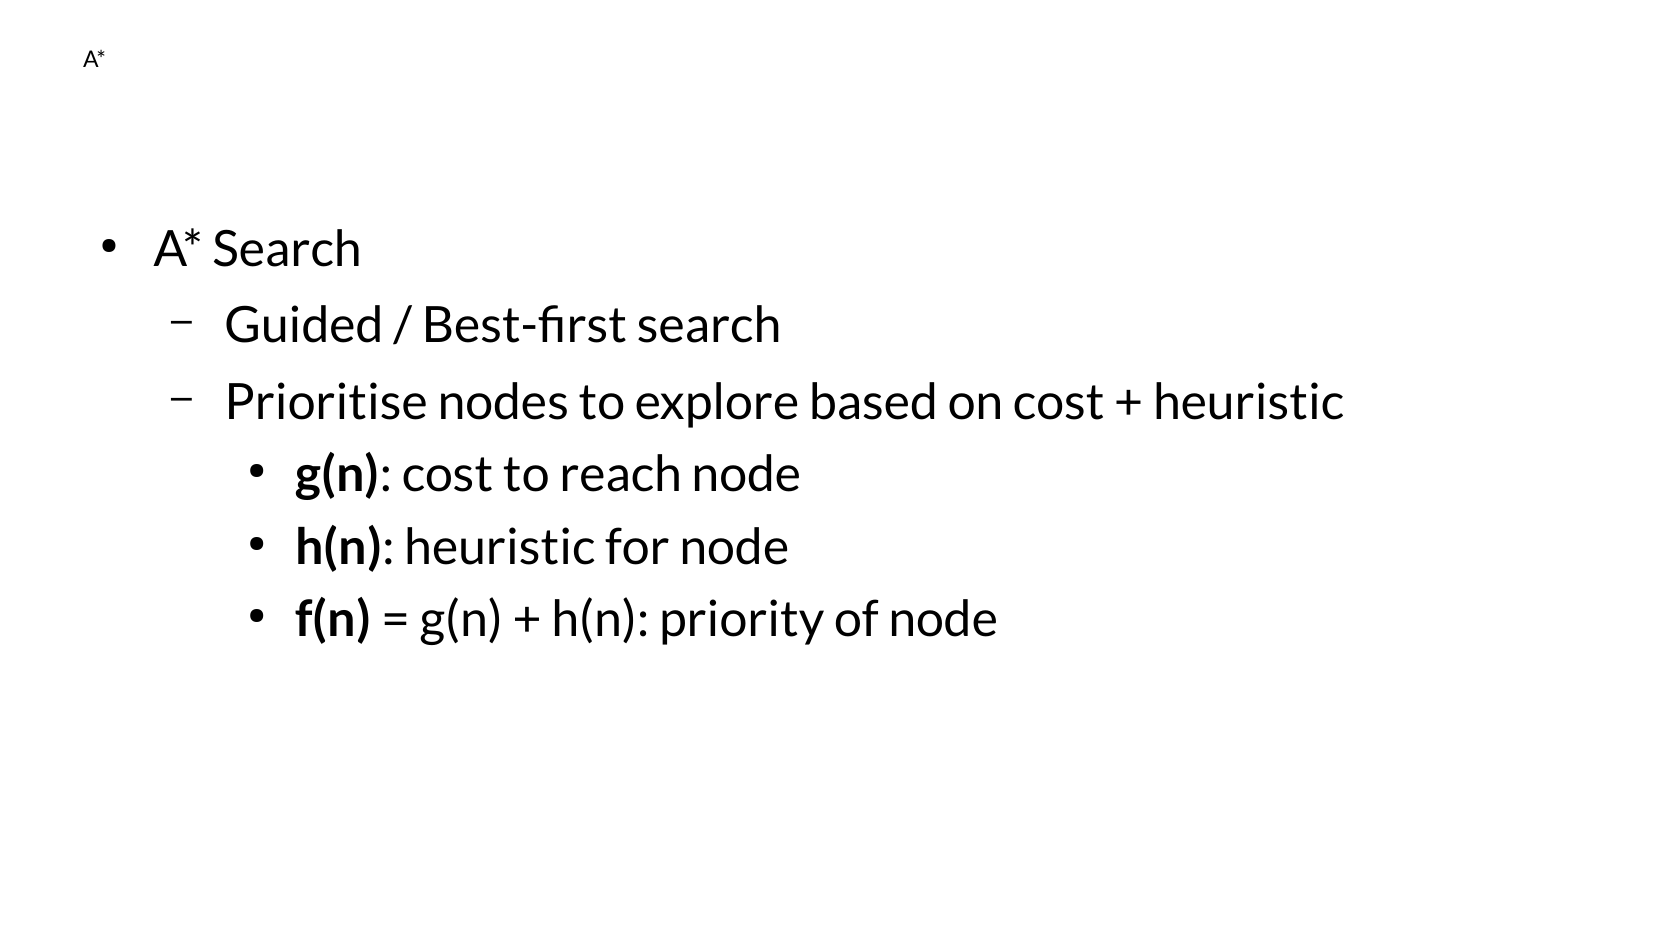

# A*
A* Search
Guided / Best-first search
Prioritise nodes to explore based on cost + heuristic
g(n): cost to reach node
h(n): heuristic for node
f(n) = g(n) + h(n): priority of node